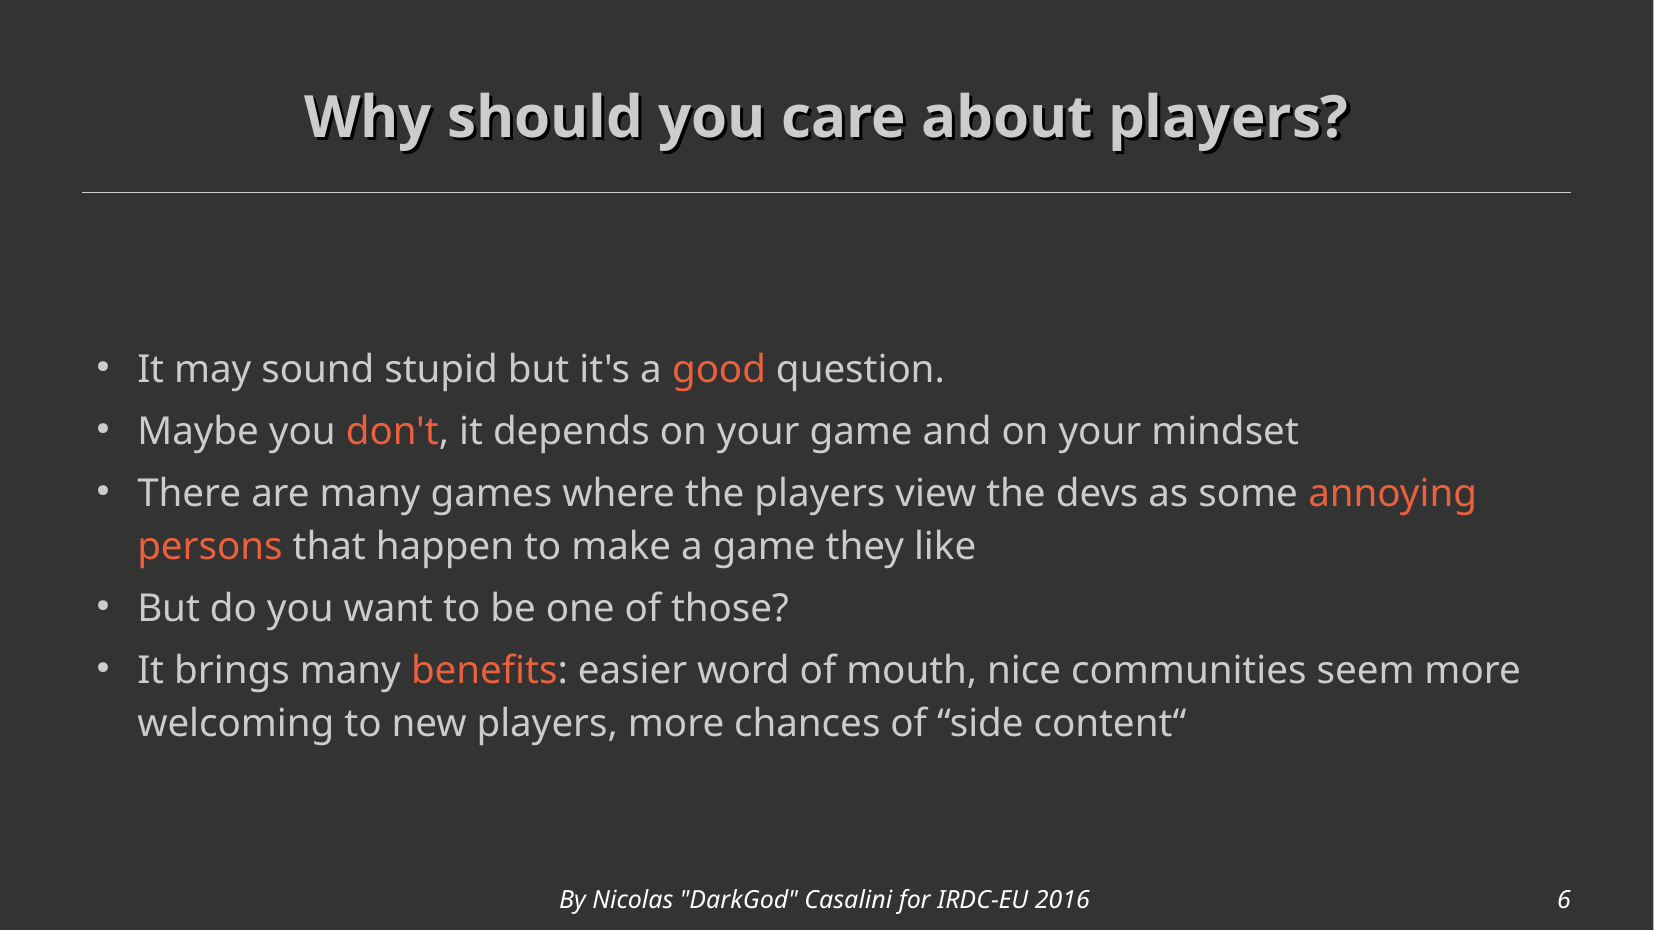

# Why should you care about players?
It may sound stupid but it's a good question.
Maybe you don't, it depends on your game and on your mindset
There are many games where the players view the devs as some annoying persons that happen to make a game they like
But do you want to be one of those?
It brings many benefits: easier word of mouth, nice communities seem more welcoming to new players, more chances of “side content“
By Nicolas "DarkGod" Casalini for IRDC-EU 2016
6